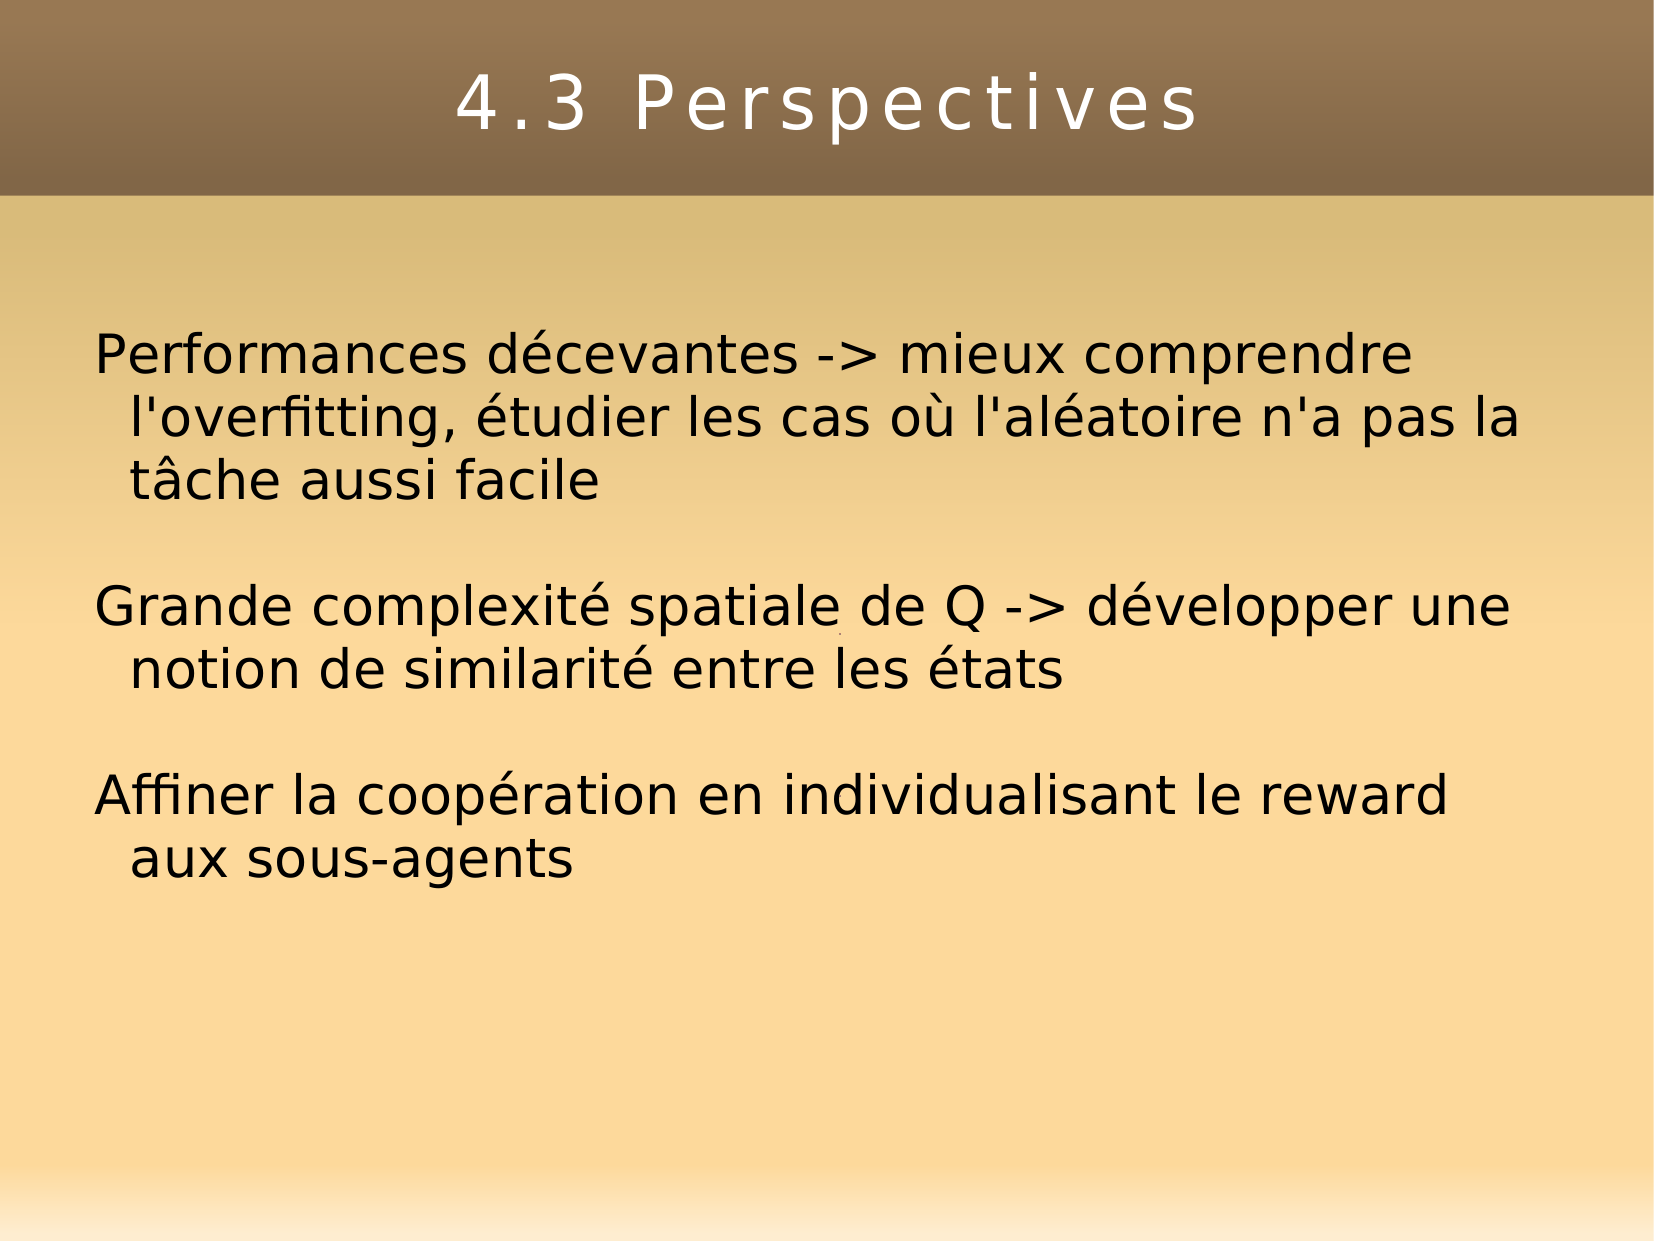

# 4.3 Perspectives
Performances décevantes -> mieux comprendre l'overfitting, étudier les cas où l'aléatoire n'a pas la tâche aussi facile
Grande complexité spatiale de Q -> développer une notion de similarité entre les états
Affiner la coopération en individualisant le reward aux sous-agents